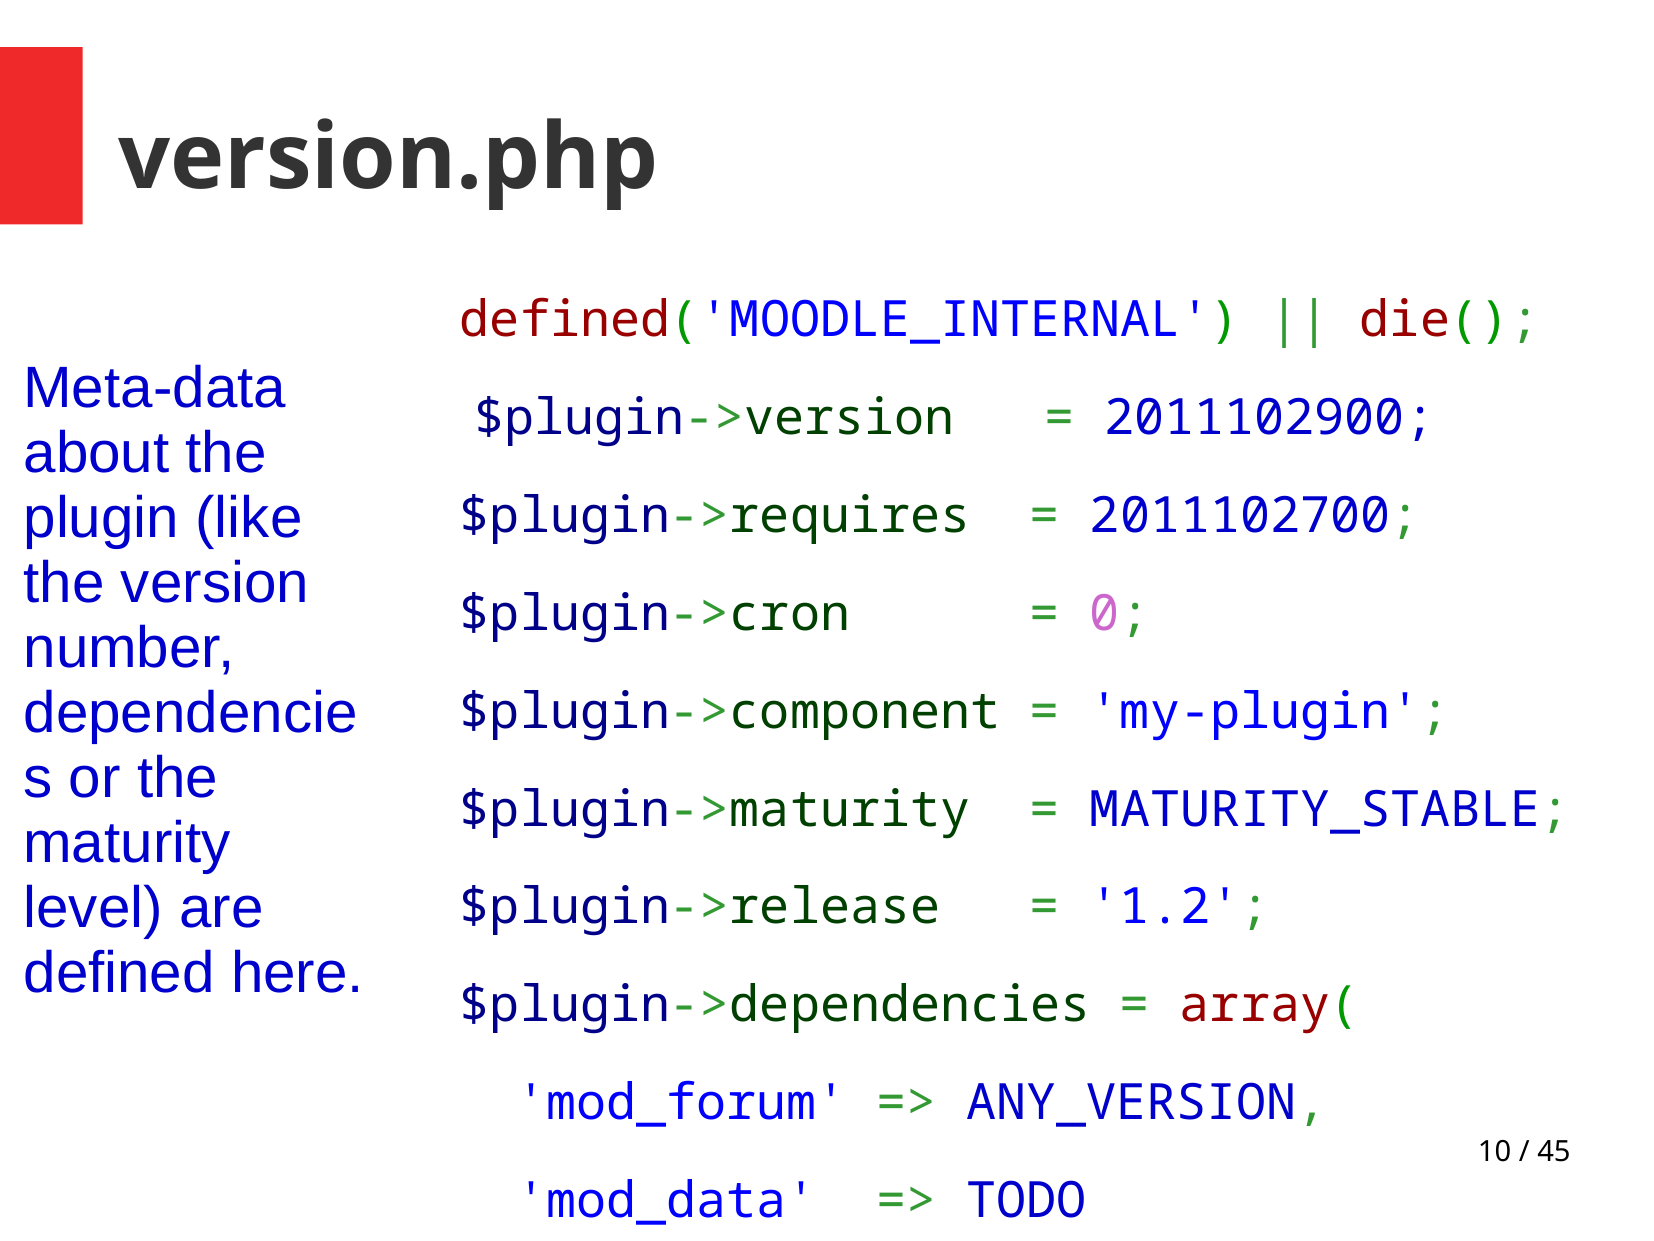

# version.php
defined('MOODLE_INTERNAL') || die();
 $plugin->version = 2011102900;
$plugin->requires = 2011102700;
$plugin->cron = 0;
$plugin->component = 'my-plugin';
$plugin->maturity = MATURITY_STABLE;
$plugin->release = '1.2';
$plugin->dependencies = array(
 'mod_forum' => ANY_VERSION,
 'mod_data' => TODO
);
Meta-data about the plugin (like the version number, dependencies or the maturity level) are defined here.
10